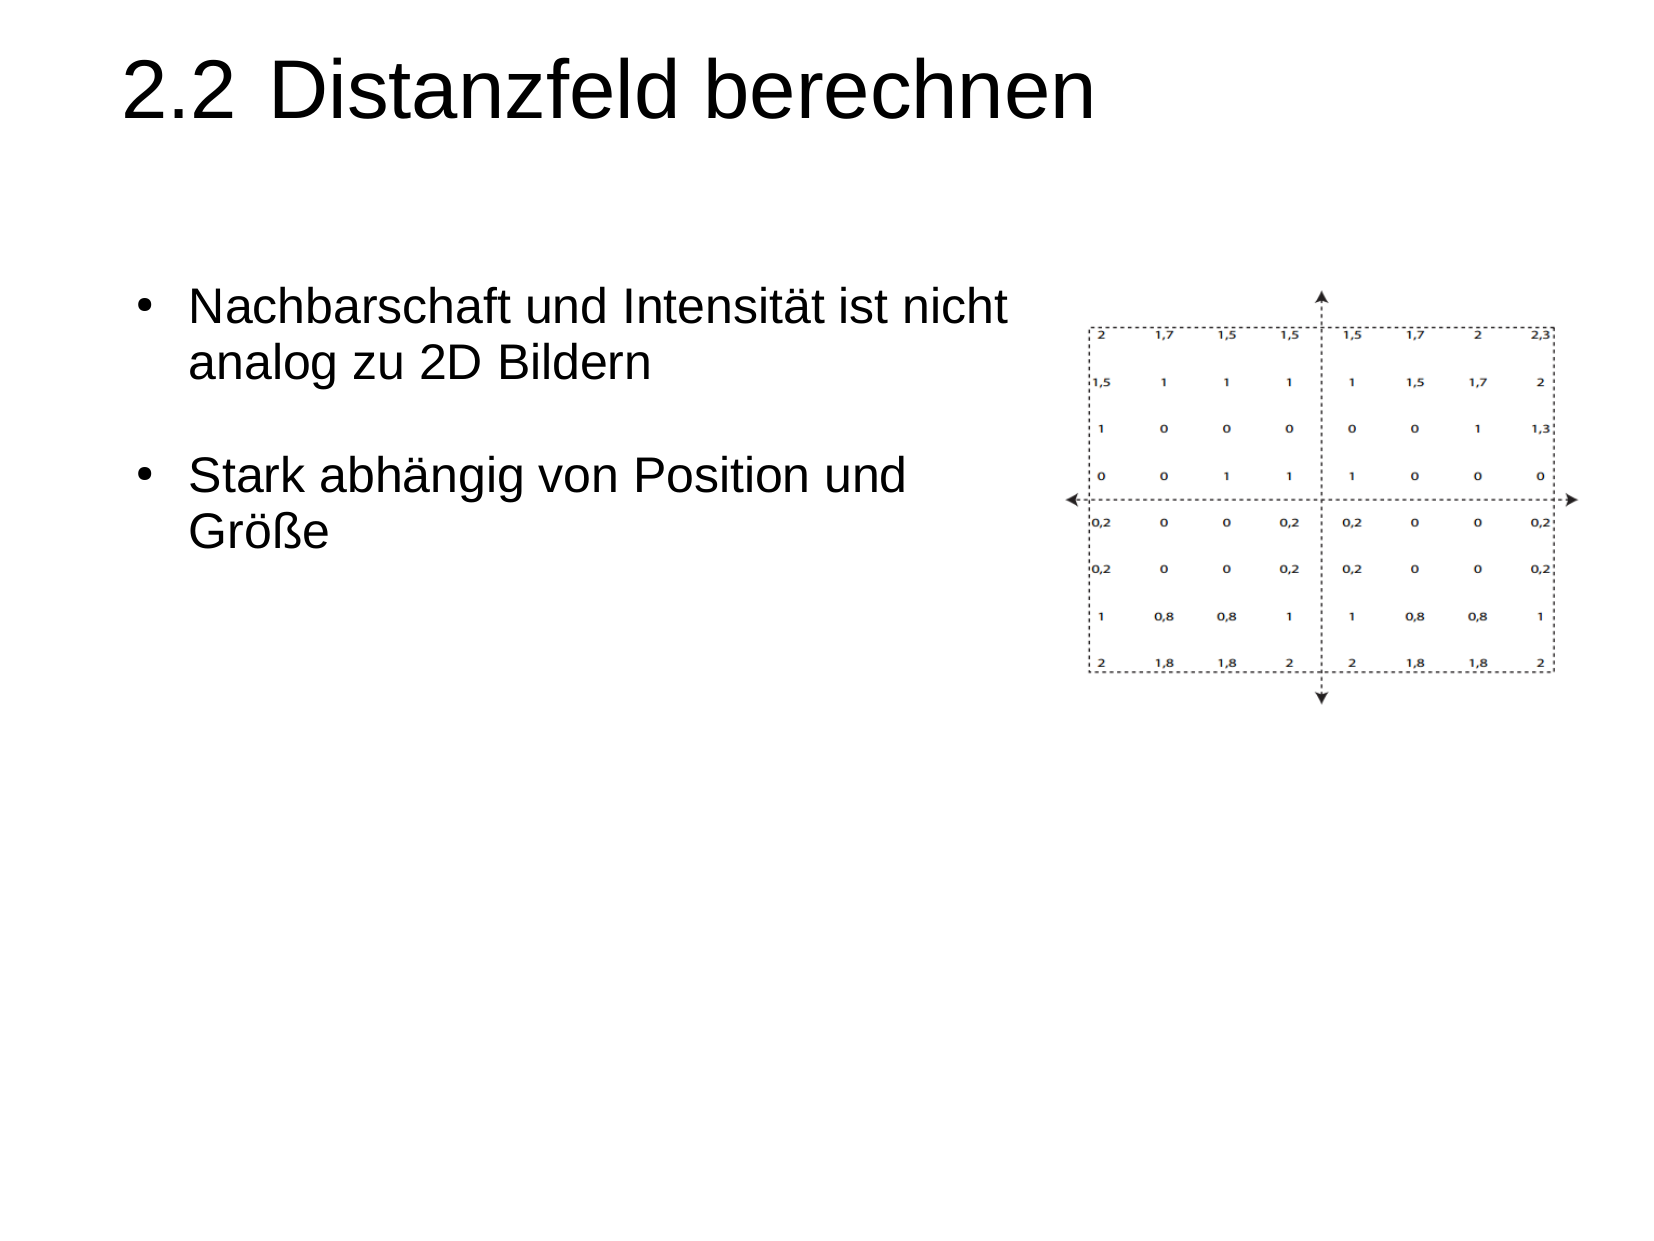

2.2	Distanzfeld berechnen
# Nachbarschaft und Intensität ist nicht analog zu 2D Bildern
Stark abhängig von Position und Größe